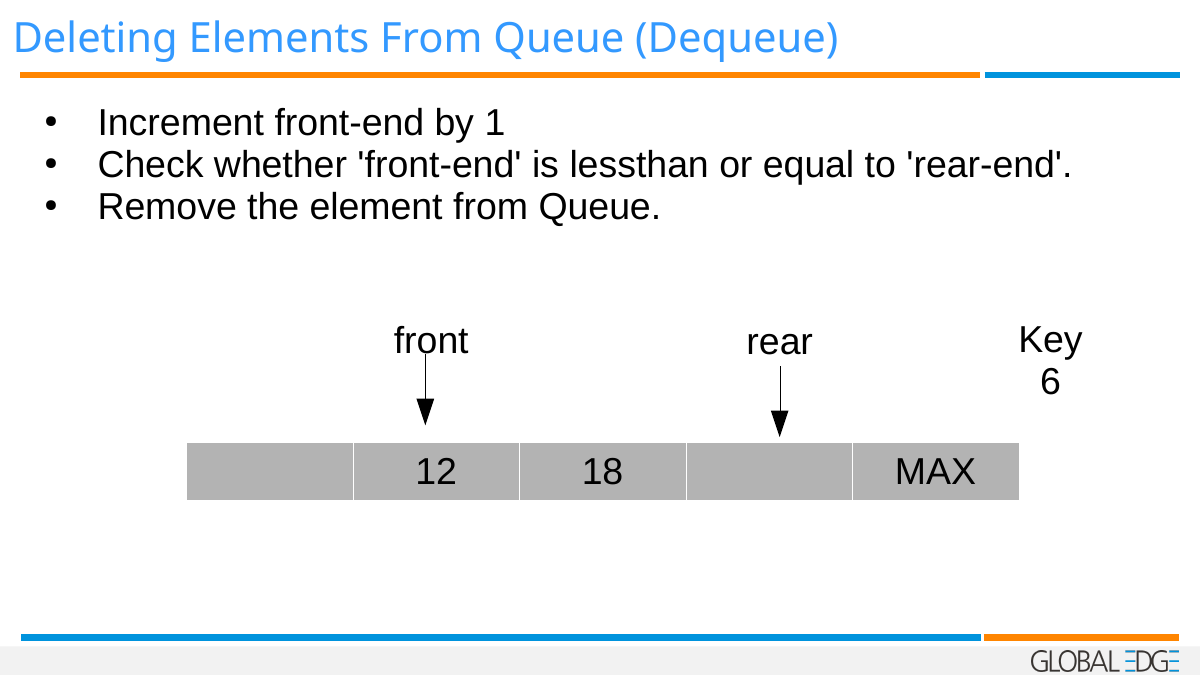

# Deleting Elements From Queue (Dequeue)
Increment front-end by 1
Check whether 'front-end' is lessthan or equal to 'rear-end'.
Remove the element from Queue.
front
rear
 Key
 6
| | 12 | 18 | | MAX |
| --- | --- | --- | --- | --- |